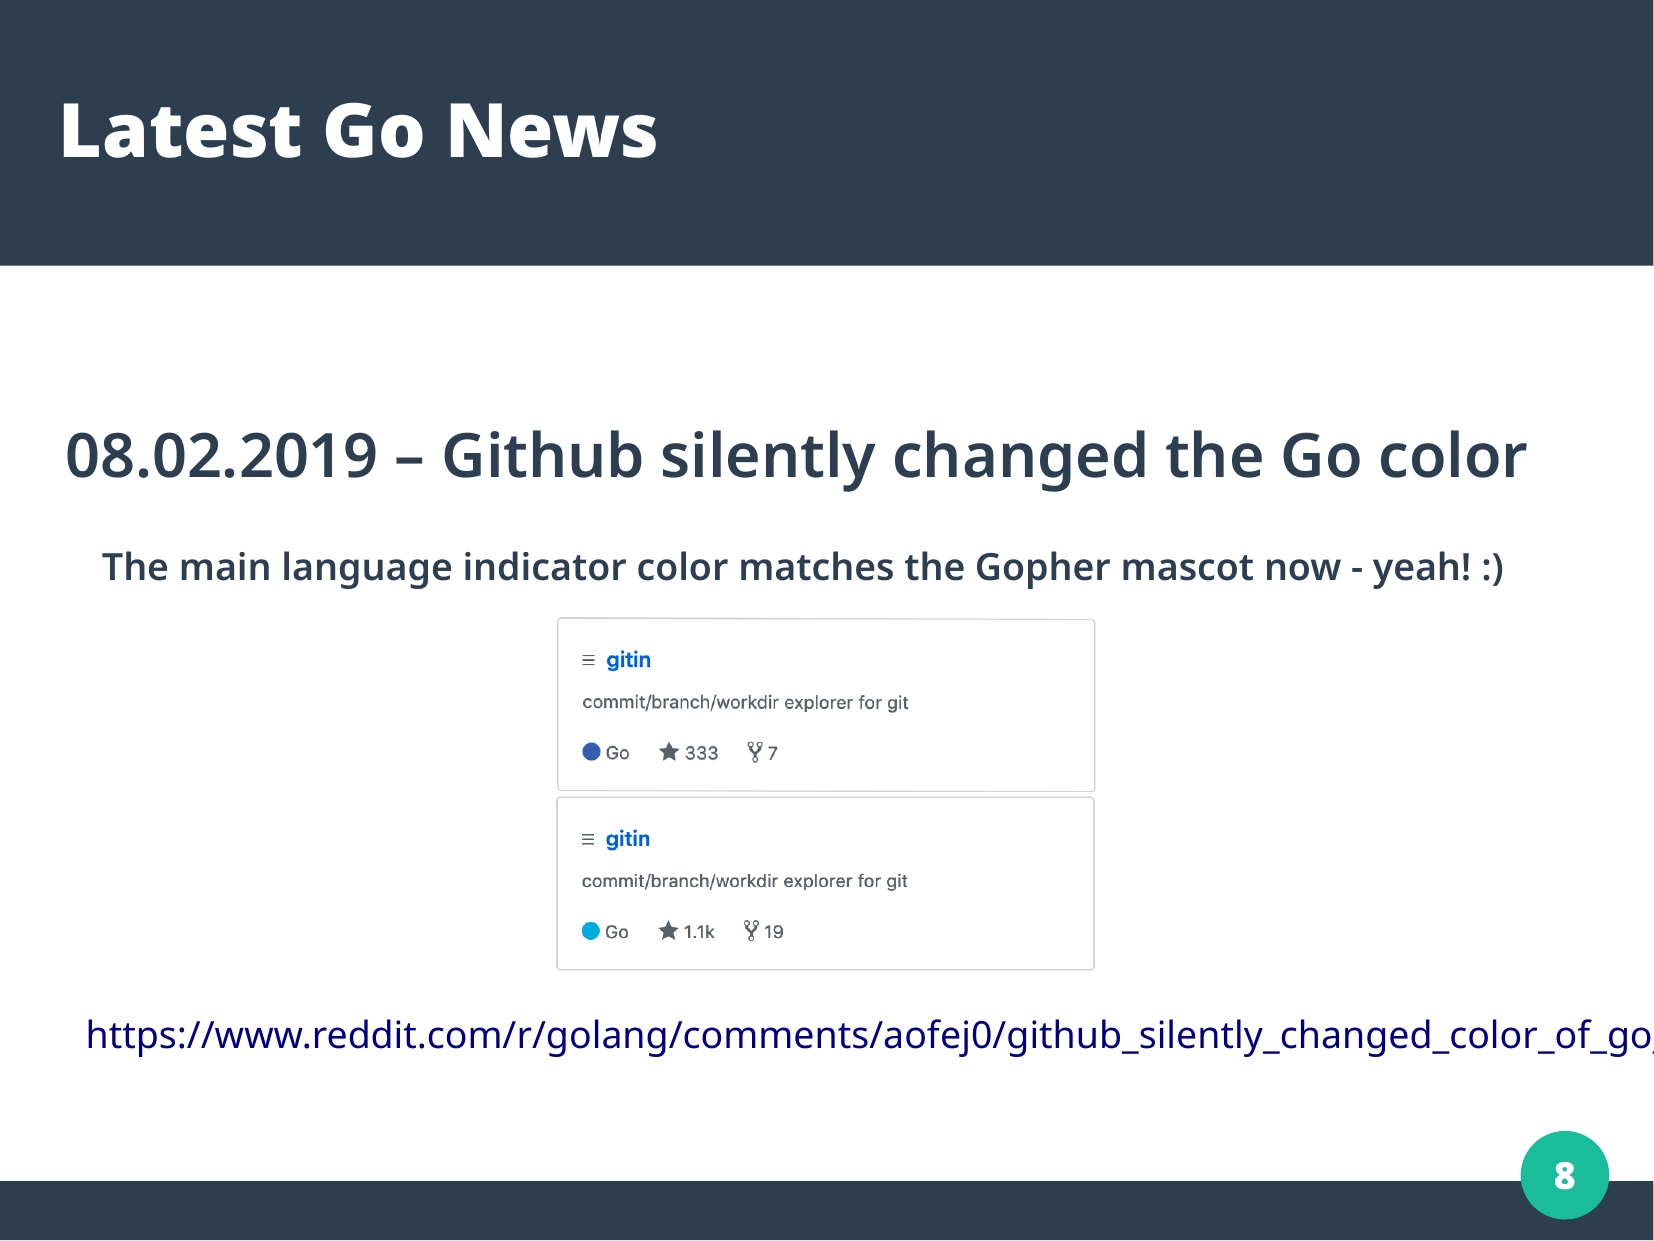

# Latest Go News
08.02.2019 – Github silently changed the Go color
The main language indicator color matches the Gopher mascot now - yeah! :)
https://www.reddit.com/r/golang/comments/aofej0/github_silently_changed_color_of_go_now_it
8